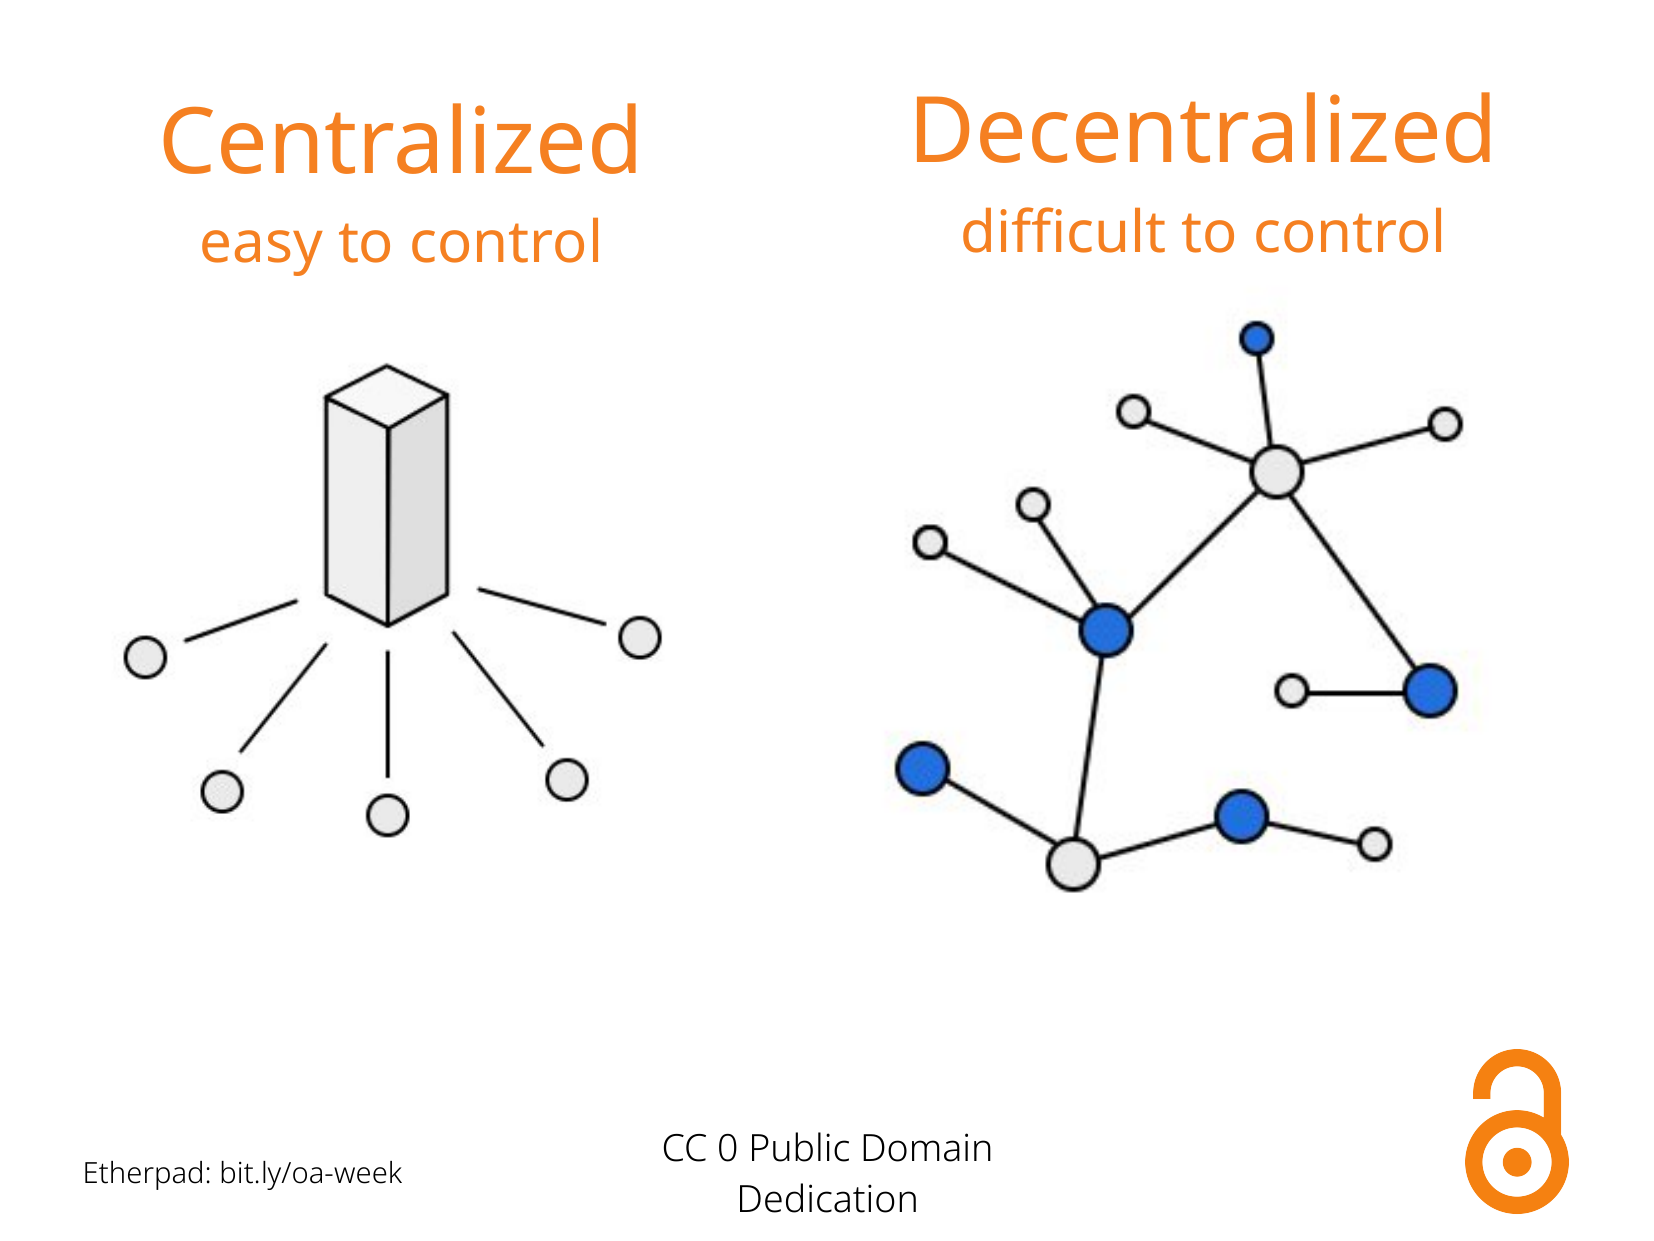

Decentralized
difficult to control
# Centralized easy to control